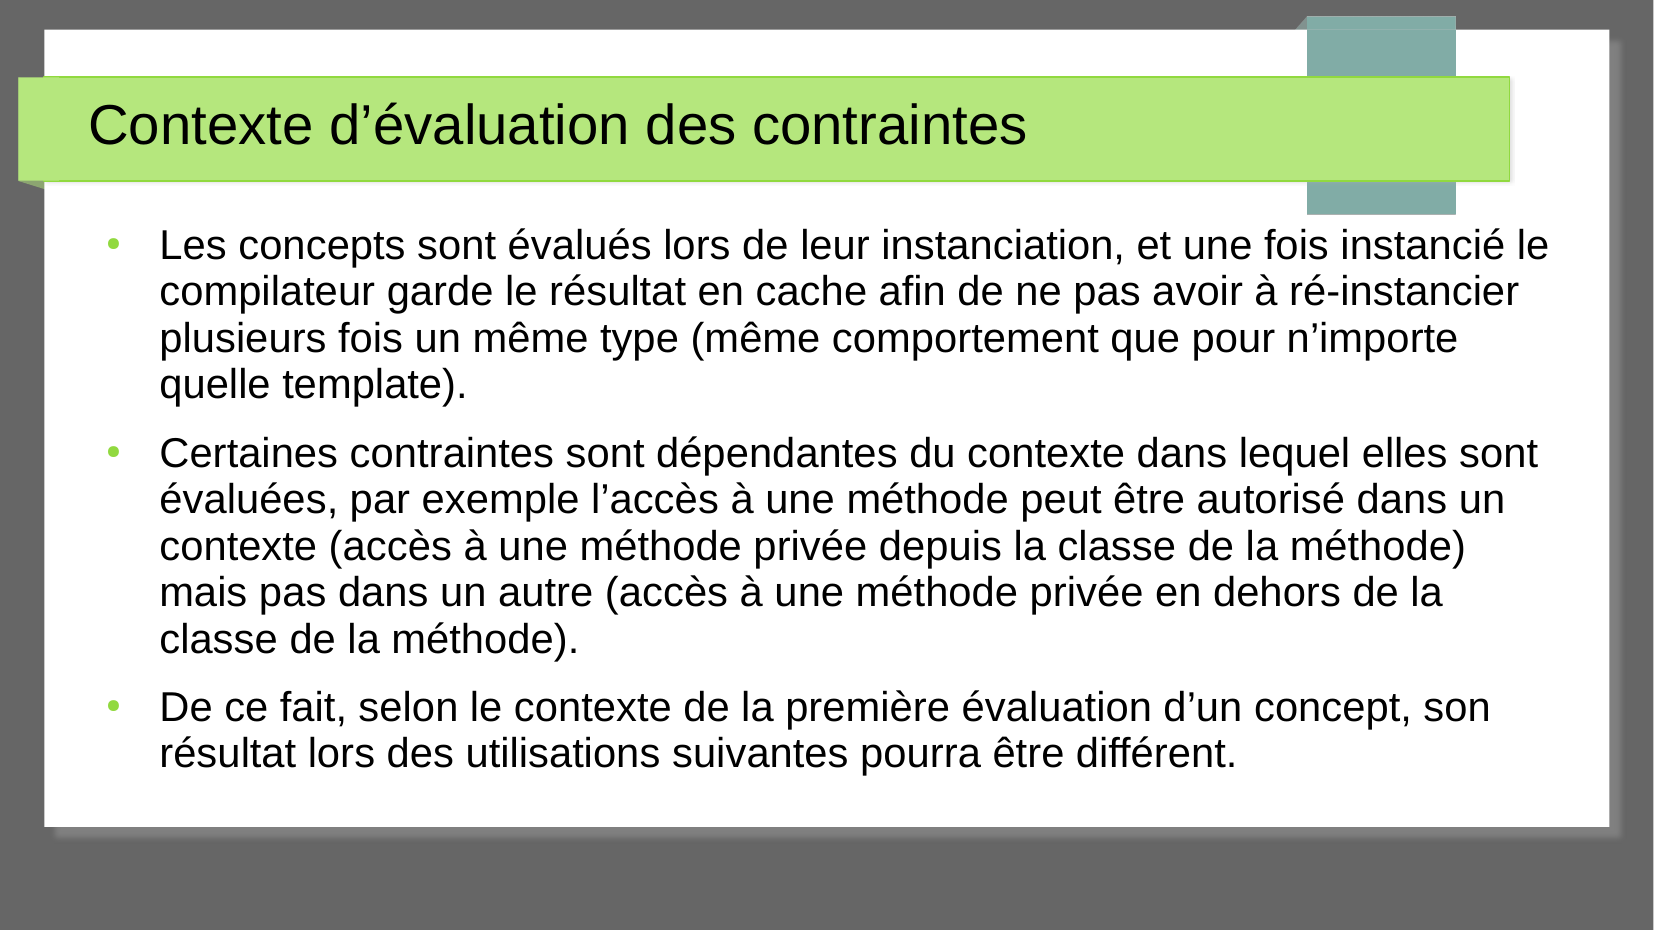

# Contexte d’évaluation des contraintes
Les concepts sont évalués lors de leur instanciation, et une fois instancié le compilateur garde le résultat en cache afin de ne pas avoir à ré-instancier plusieurs fois un même type (même comportement que pour n’importe quelle template).
Certaines contraintes sont dépendantes du contexte dans lequel elles sont évaluées, par exemple l’accès à une méthode peut être autorisé dans un contexte (accès à une méthode privée depuis la classe de la méthode) mais pas dans un autre (accès à une méthode privée en dehors de la classe de la méthode).
De ce fait, selon le contexte de la première évaluation d’un concept, son résultat lors des utilisations suivantes pourra être différent.